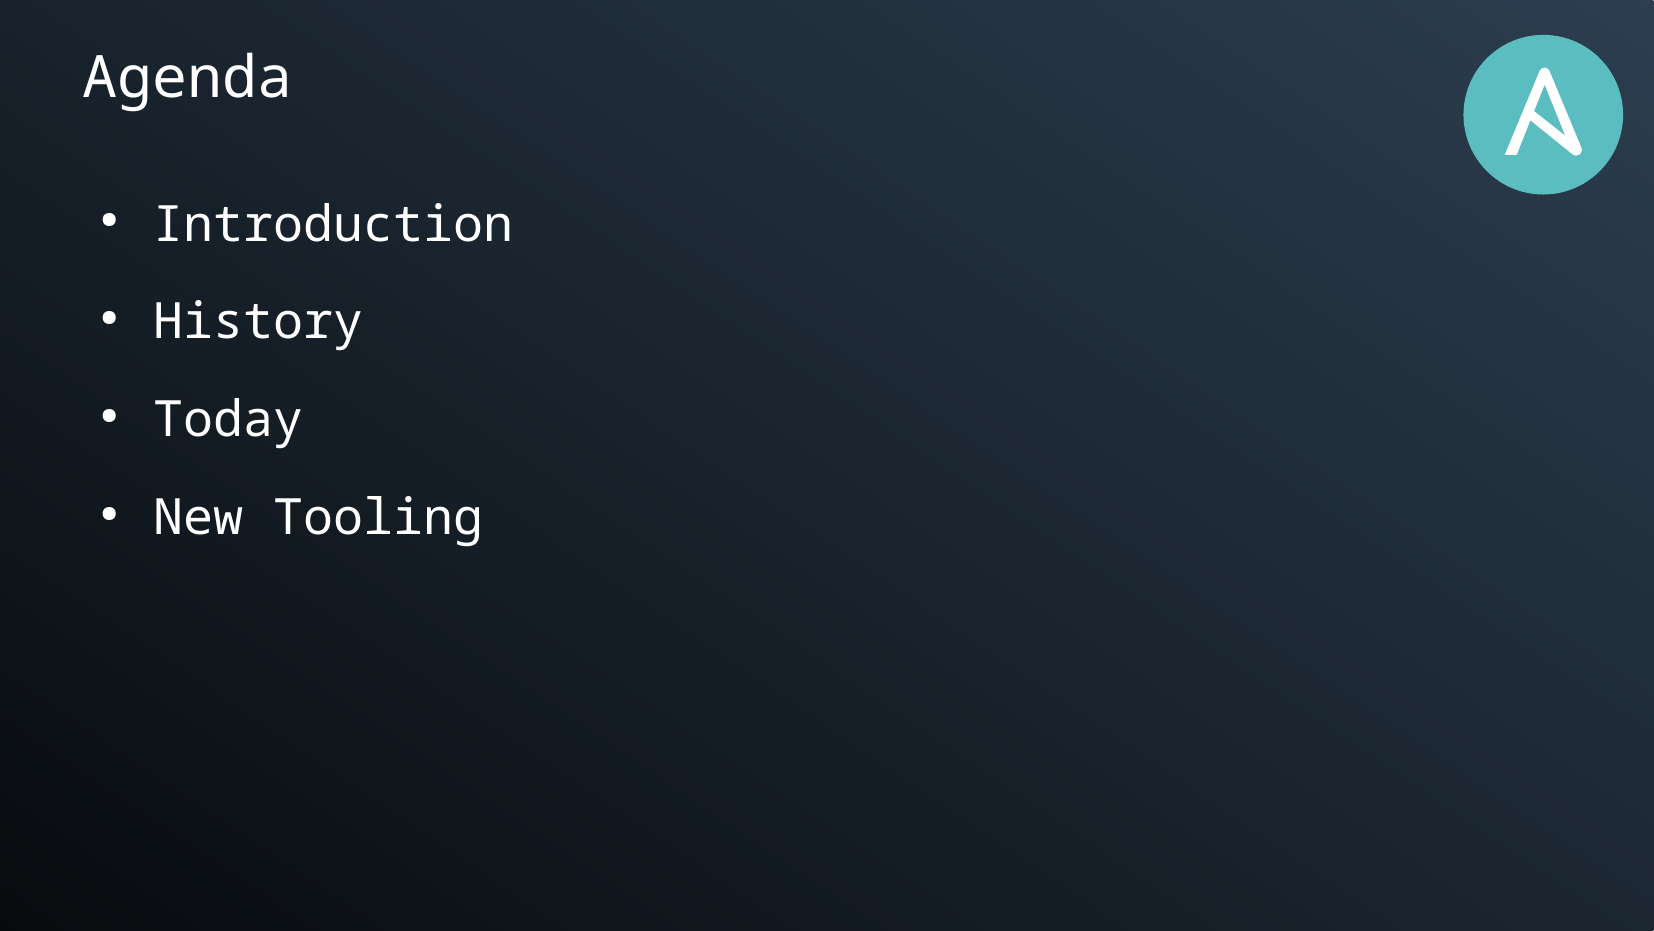

# Agenda
Introduction
History
Today
New Tooling